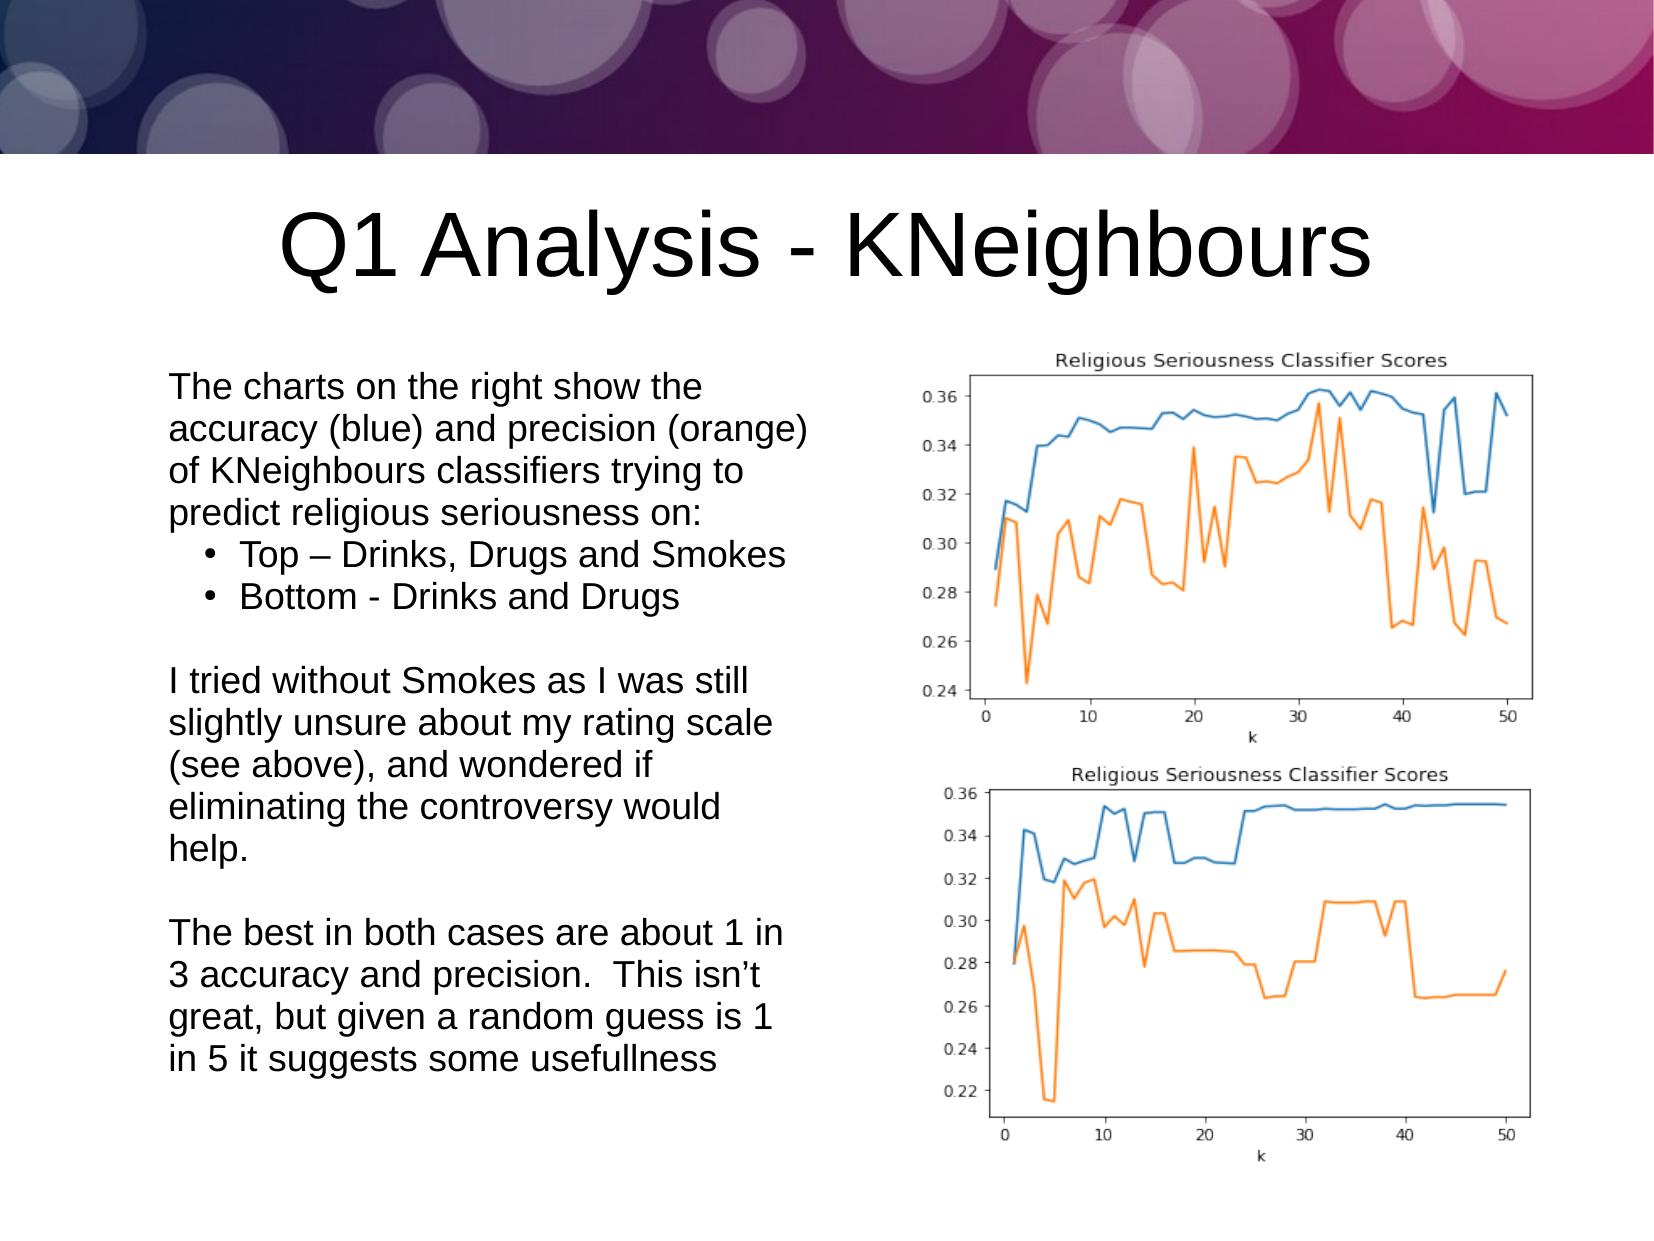

# Q1 Analysis - KNeighbours
The charts on the right show the accuracy (blue) and precision (orange) of KNeighbours classifiers trying to predict religious seriousness on:
Top – Drinks, Drugs and Smokes
Bottom - Drinks and Drugs
I tried without Smokes as I was still slightly unsure about my rating scale (see above), and wondered if eliminating the controversy would help.
The best in both cases are about 1 in 3 accuracy and precision. This isn’t great, but given a random guess is 1 in 5 it suggests some usefullness